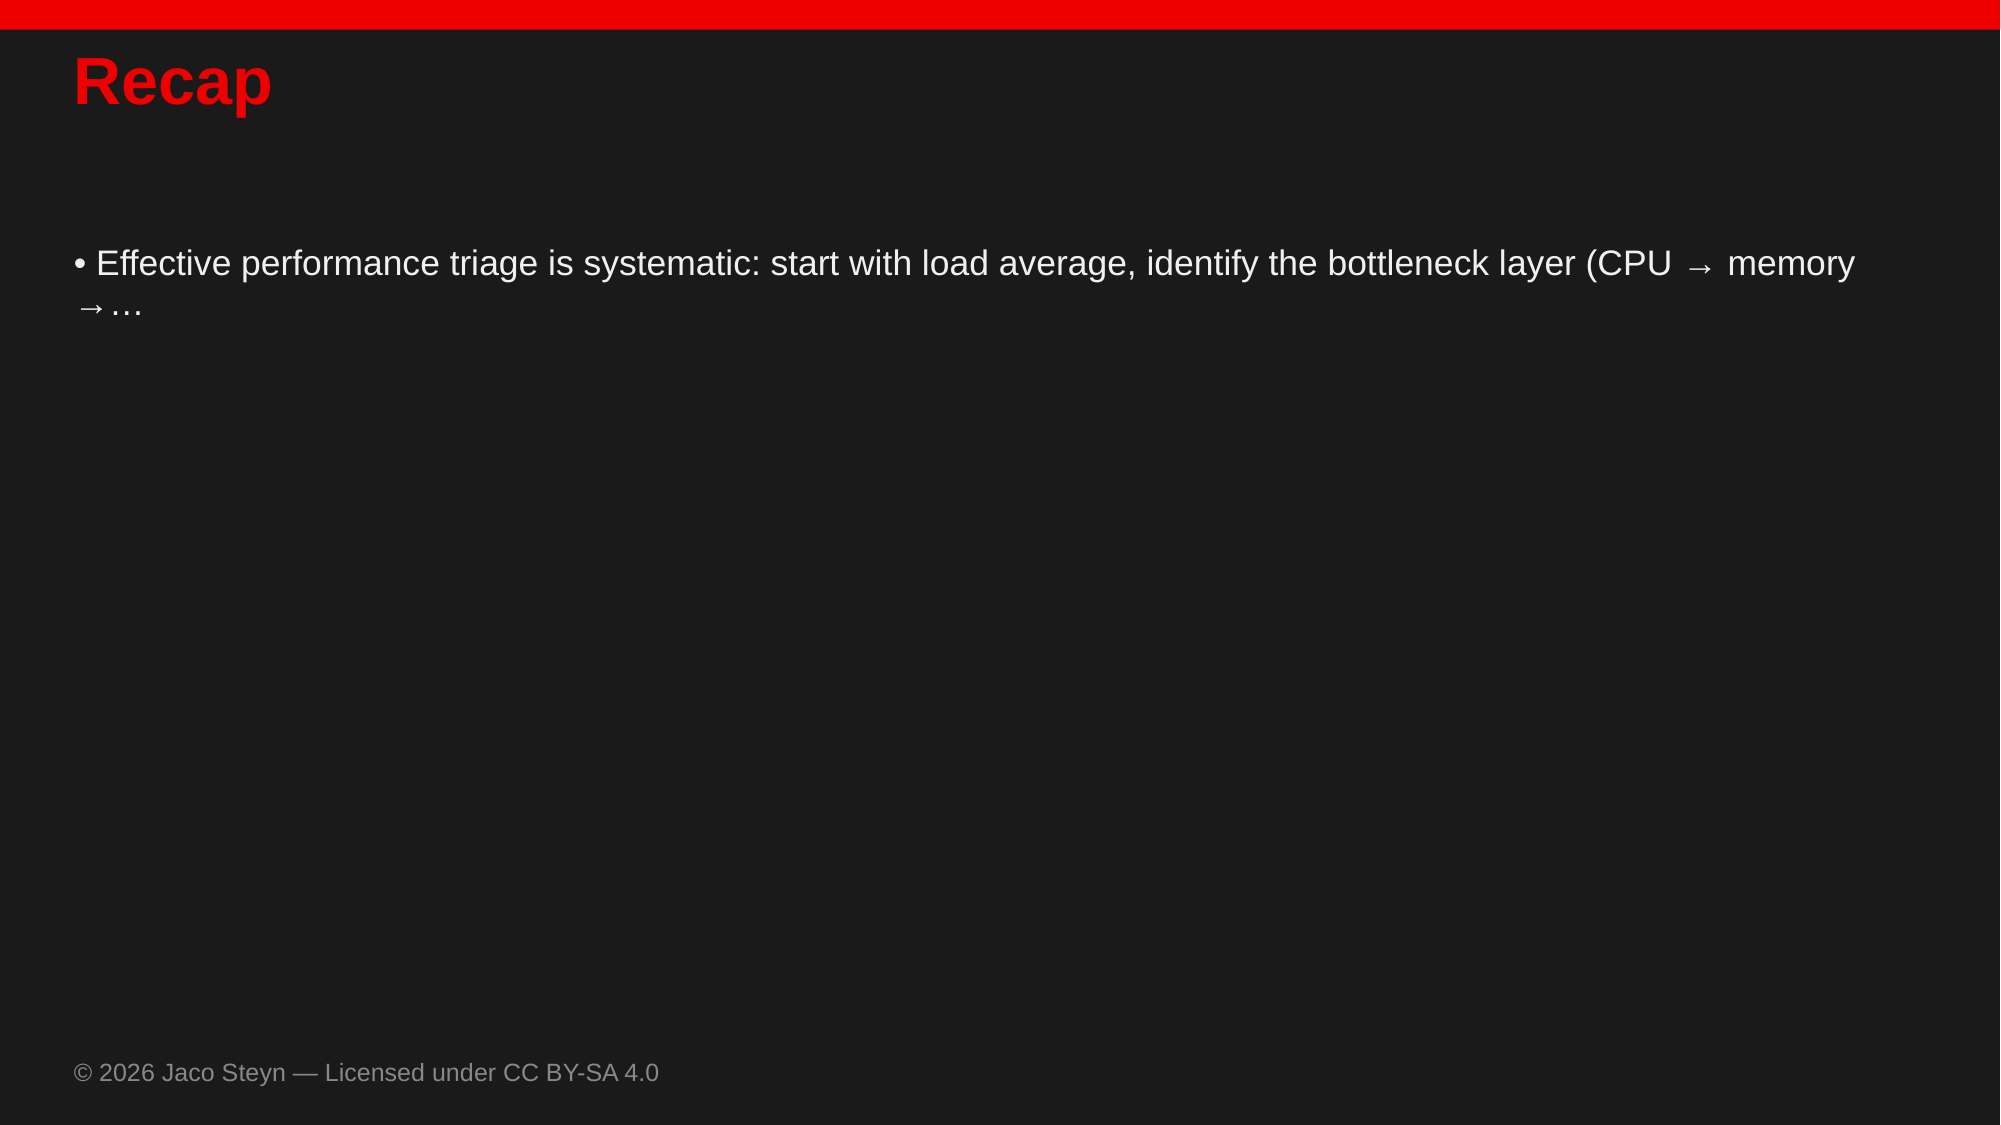

Recap
• Effective performance triage is systematic: start with load average, identify the bottleneck layer (CPU → memory →…
© 2026 Jaco Steyn — Licensed under CC BY-SA 4.0